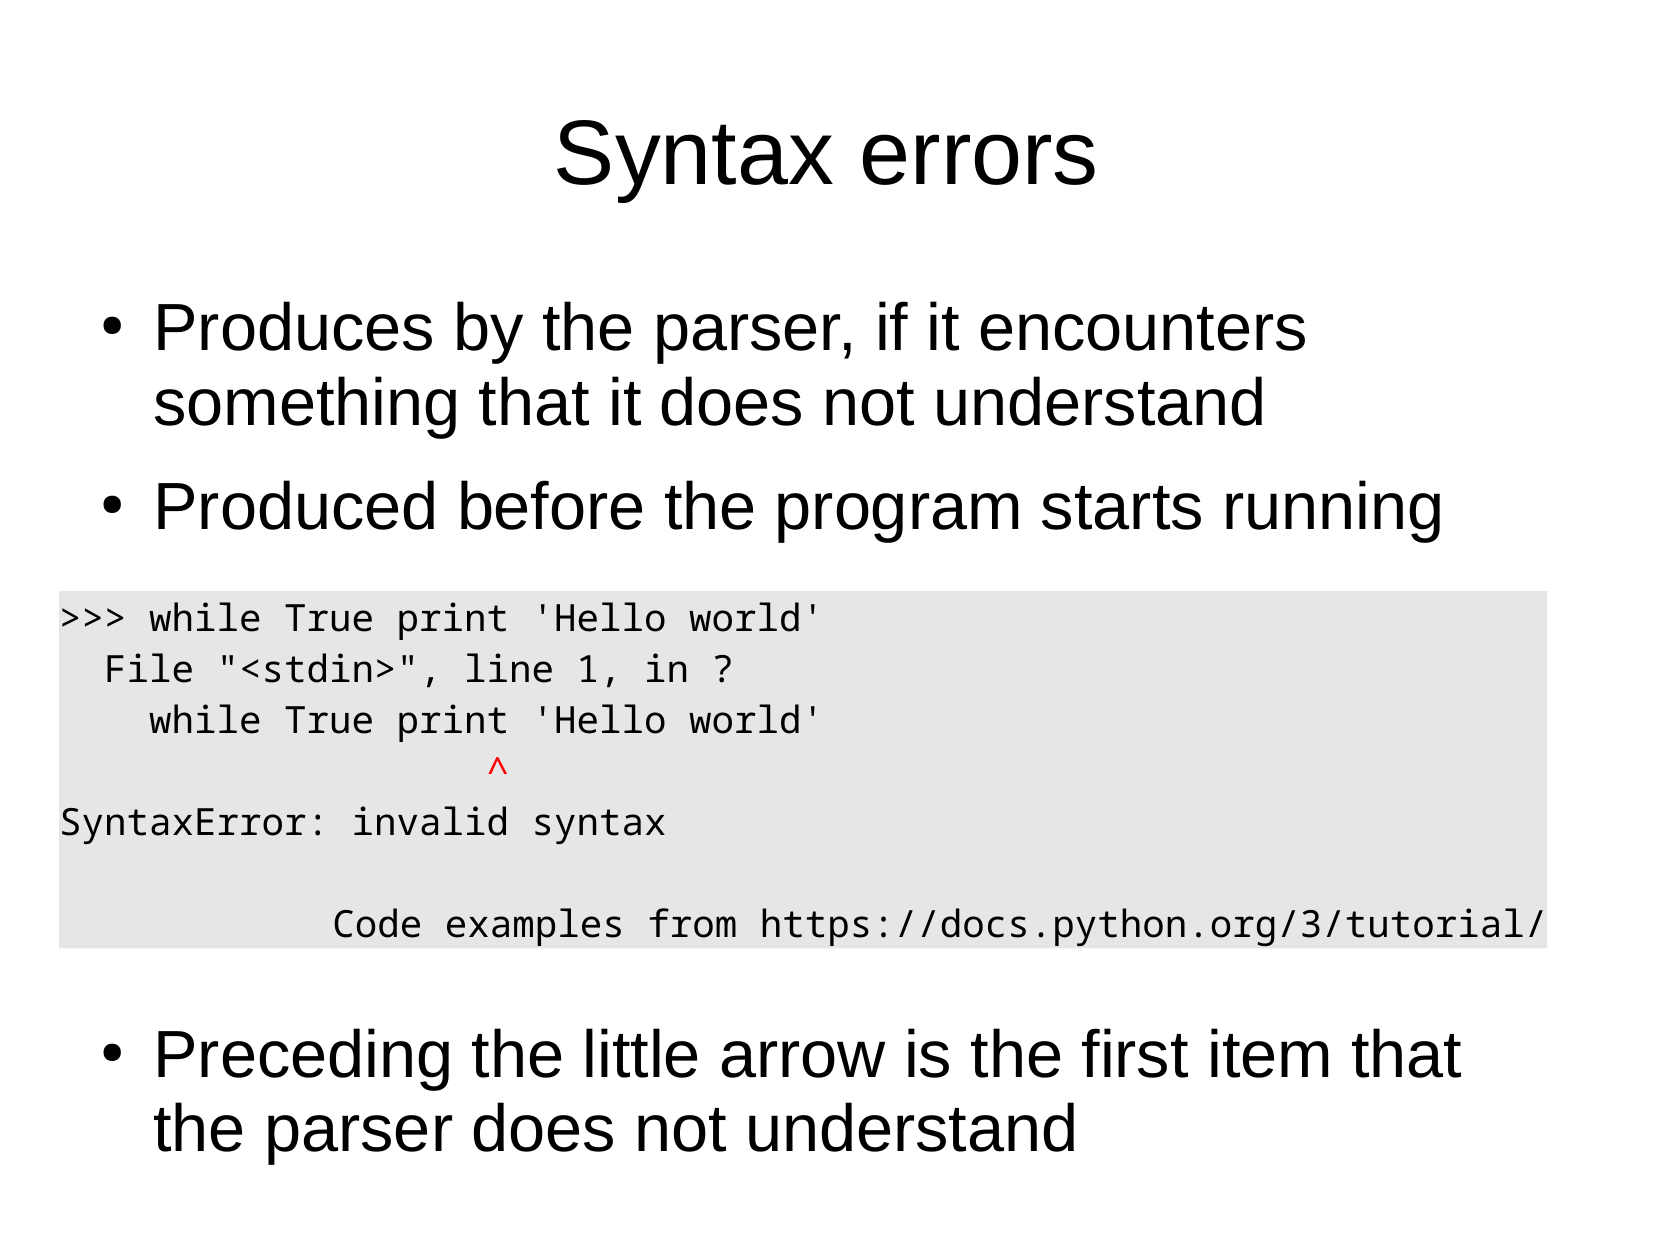

# Syntax errors
Produces by the parser, if it encounters something that it does not understand
Produced before the program starts running
>>> while True print 'Hello world'
 File "<stdin>", line 1, in ?
 while True print 'Hello world'
 ^
SyntaxError: invalid syntax
Code examples from https://docs.python.org/3/tutorial/
Preceding the little arrow is the first item that the parser does not understand